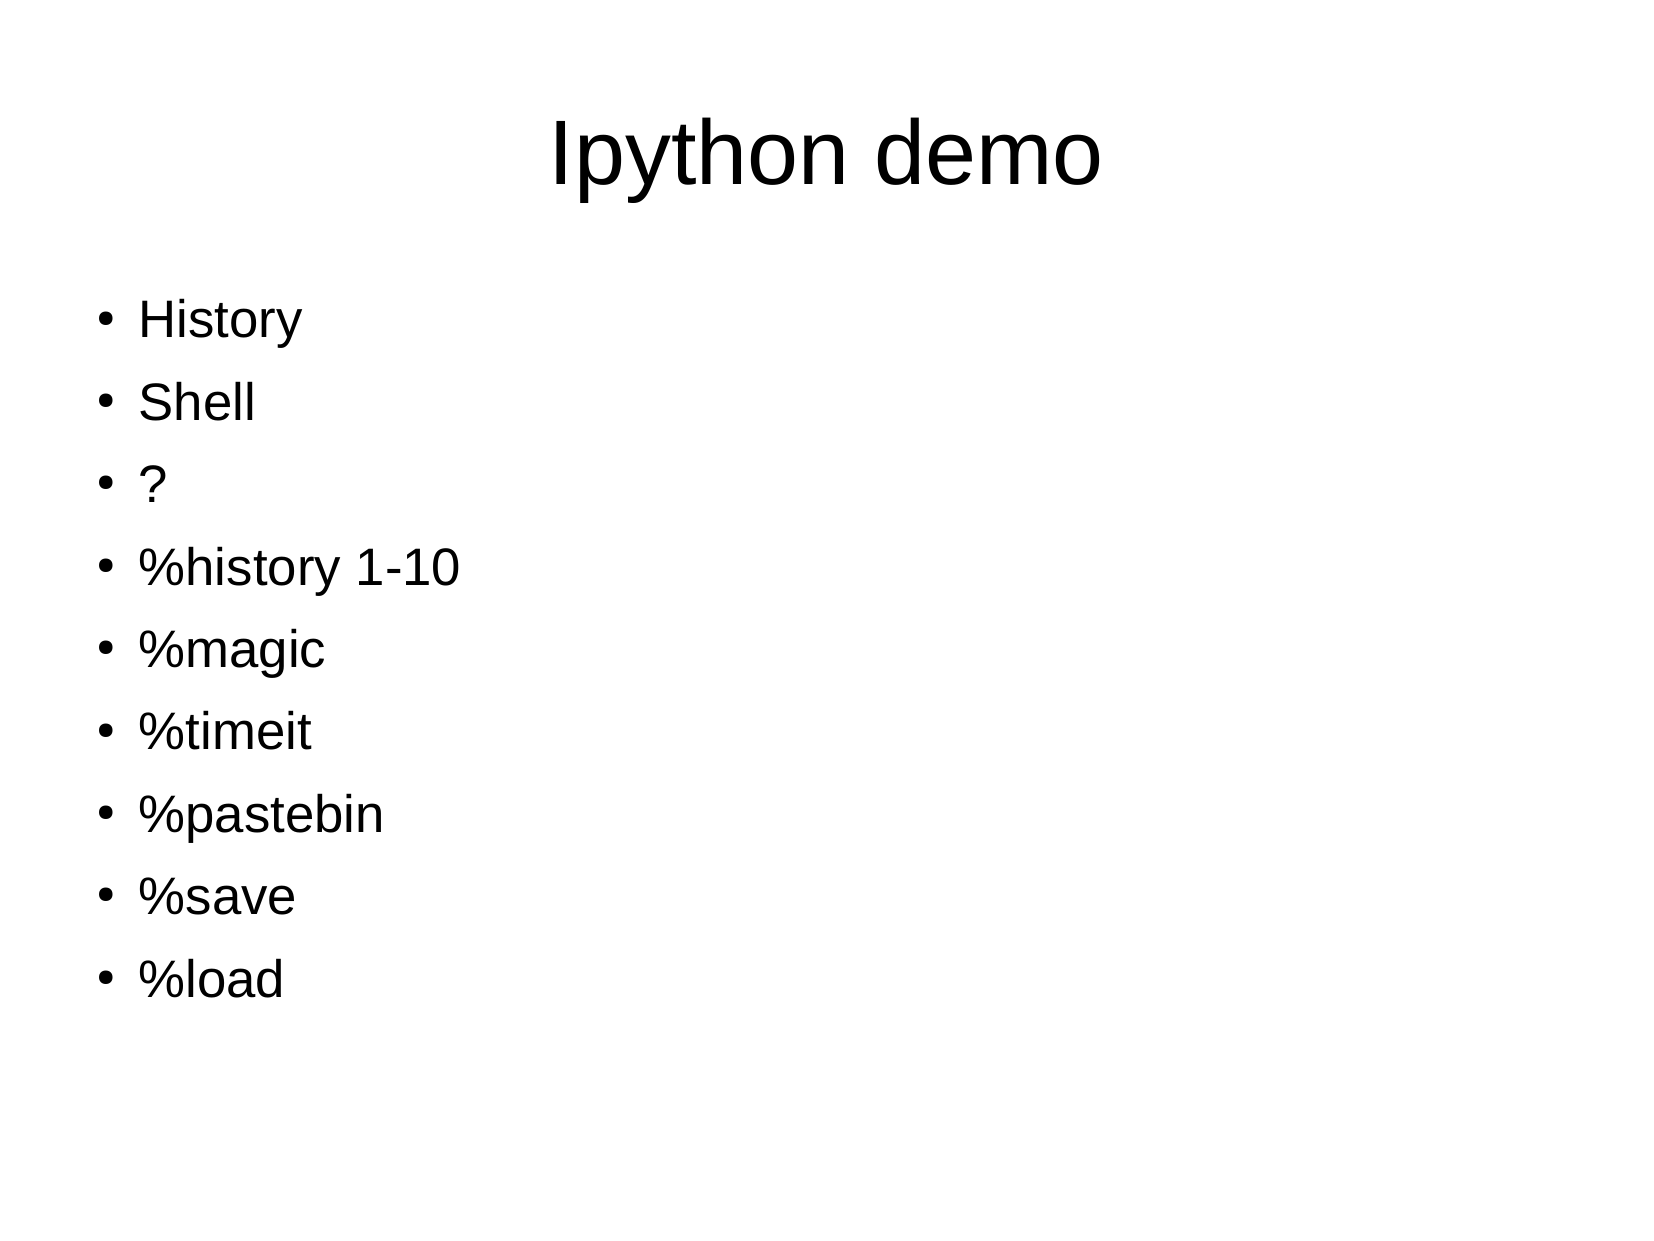

# Ipython demo
History
Shell
?
%history 1-10
%magic
%timeit
%pastebin
%save
%load